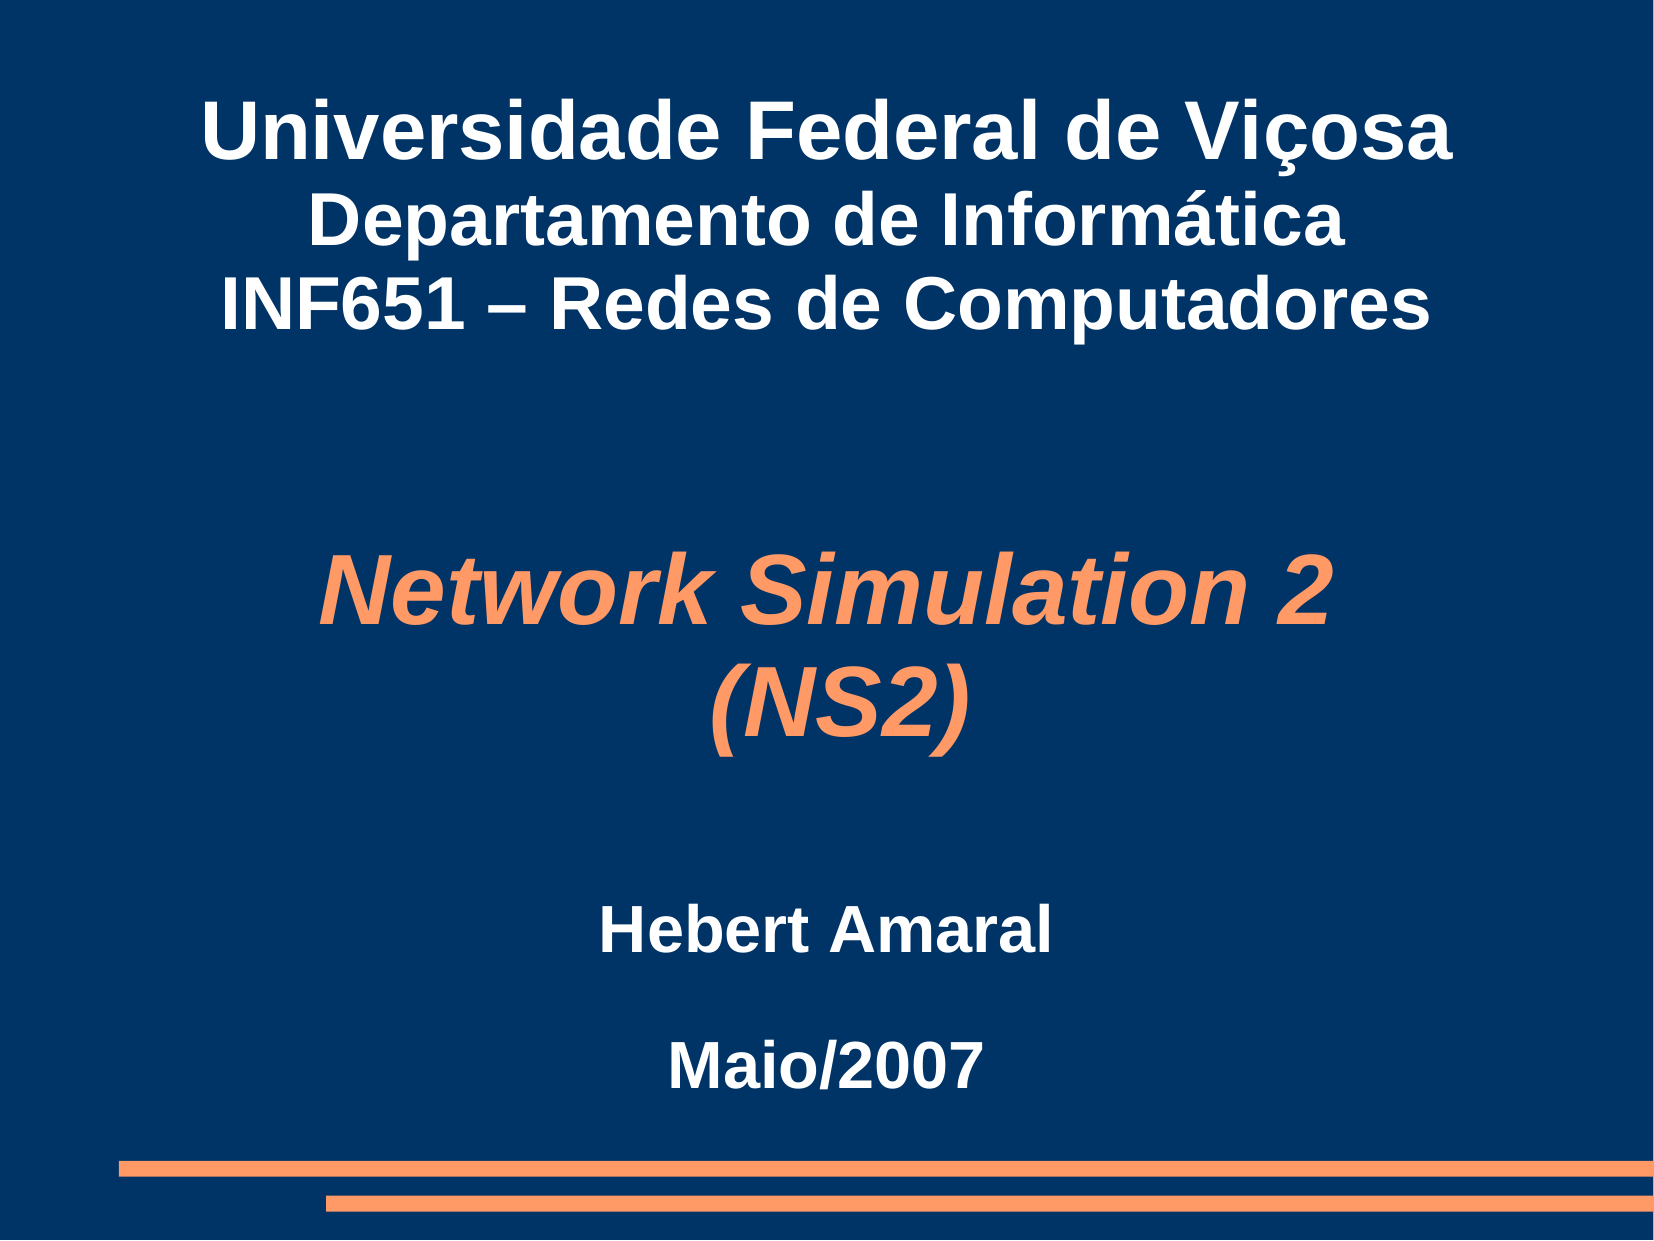

# Universidade Federal de Viçosa Departamento de Informática INF651 – Redes de Computadores
Network Simulation 2
 (NS2)
Hebert Amaral
Maio/2007